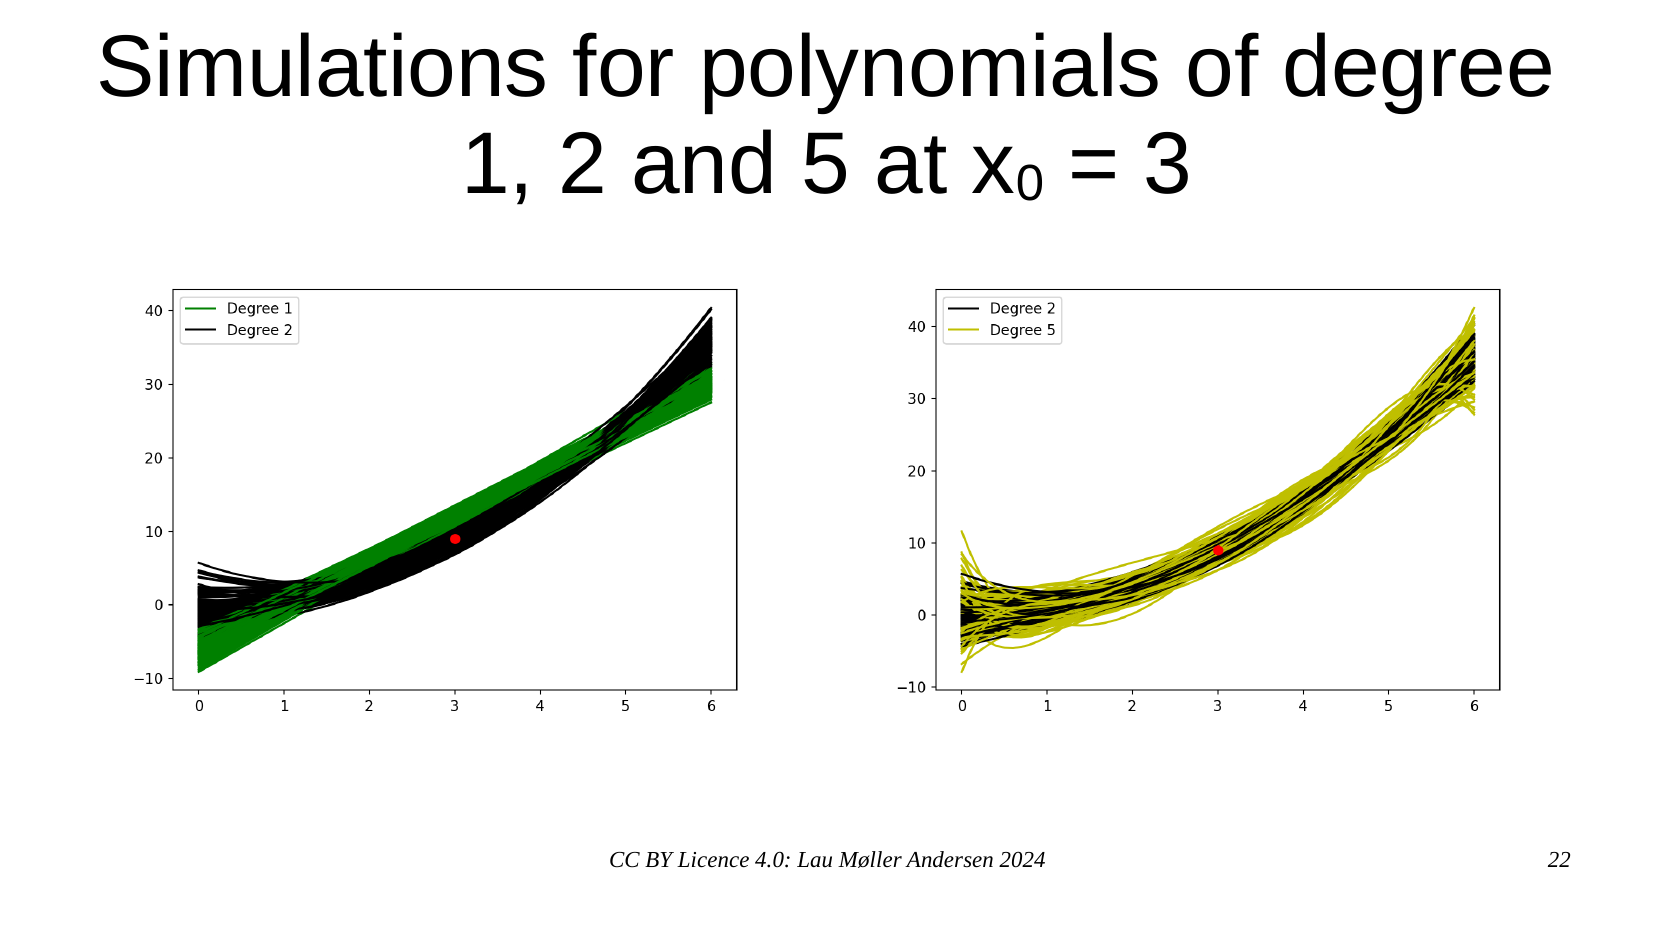

# Simulations for polynomials of degree 1, 2 and 5 at x0 = 3
CC BY Licence 4.0: Lau Møller Andersen 2024
22